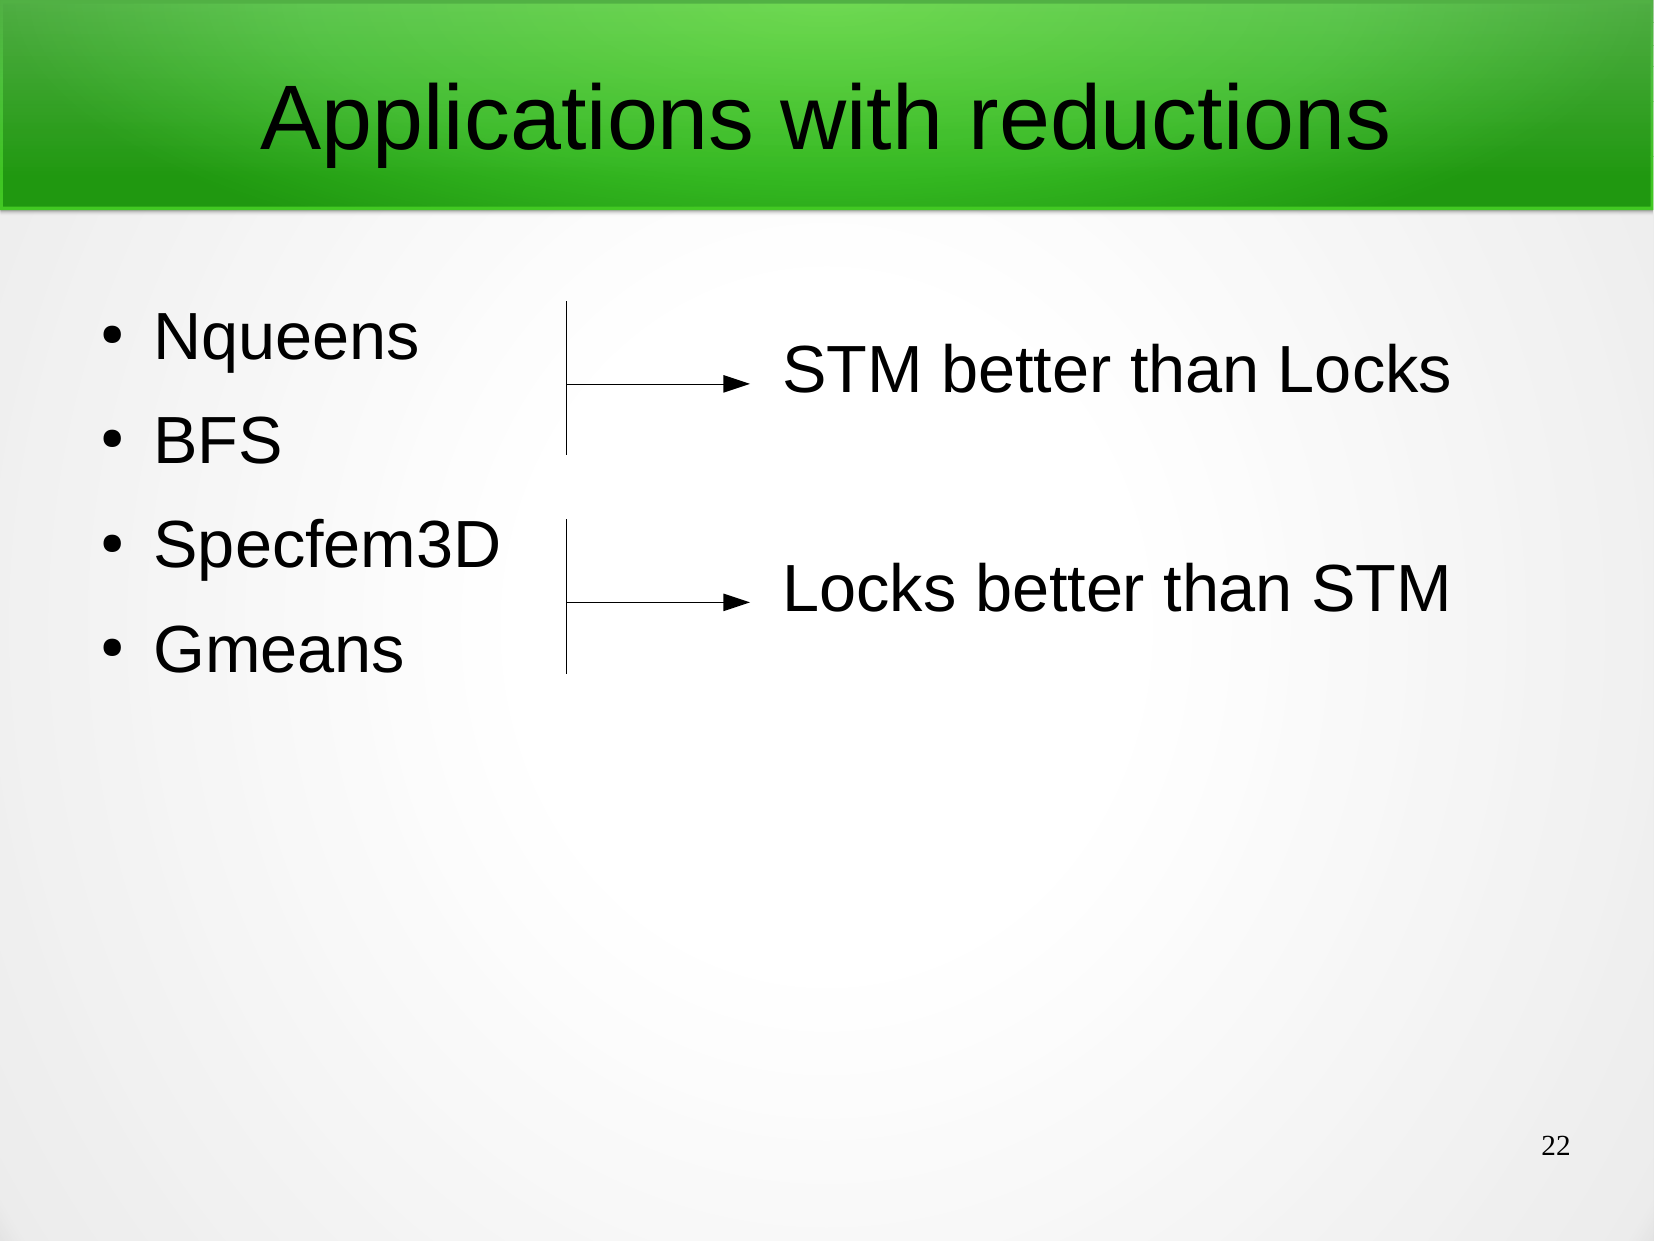

# Applications with reductions
Nqueens
BFS
Specfem3D
Gmeans
STM better than Locks
Locks better than STM
22